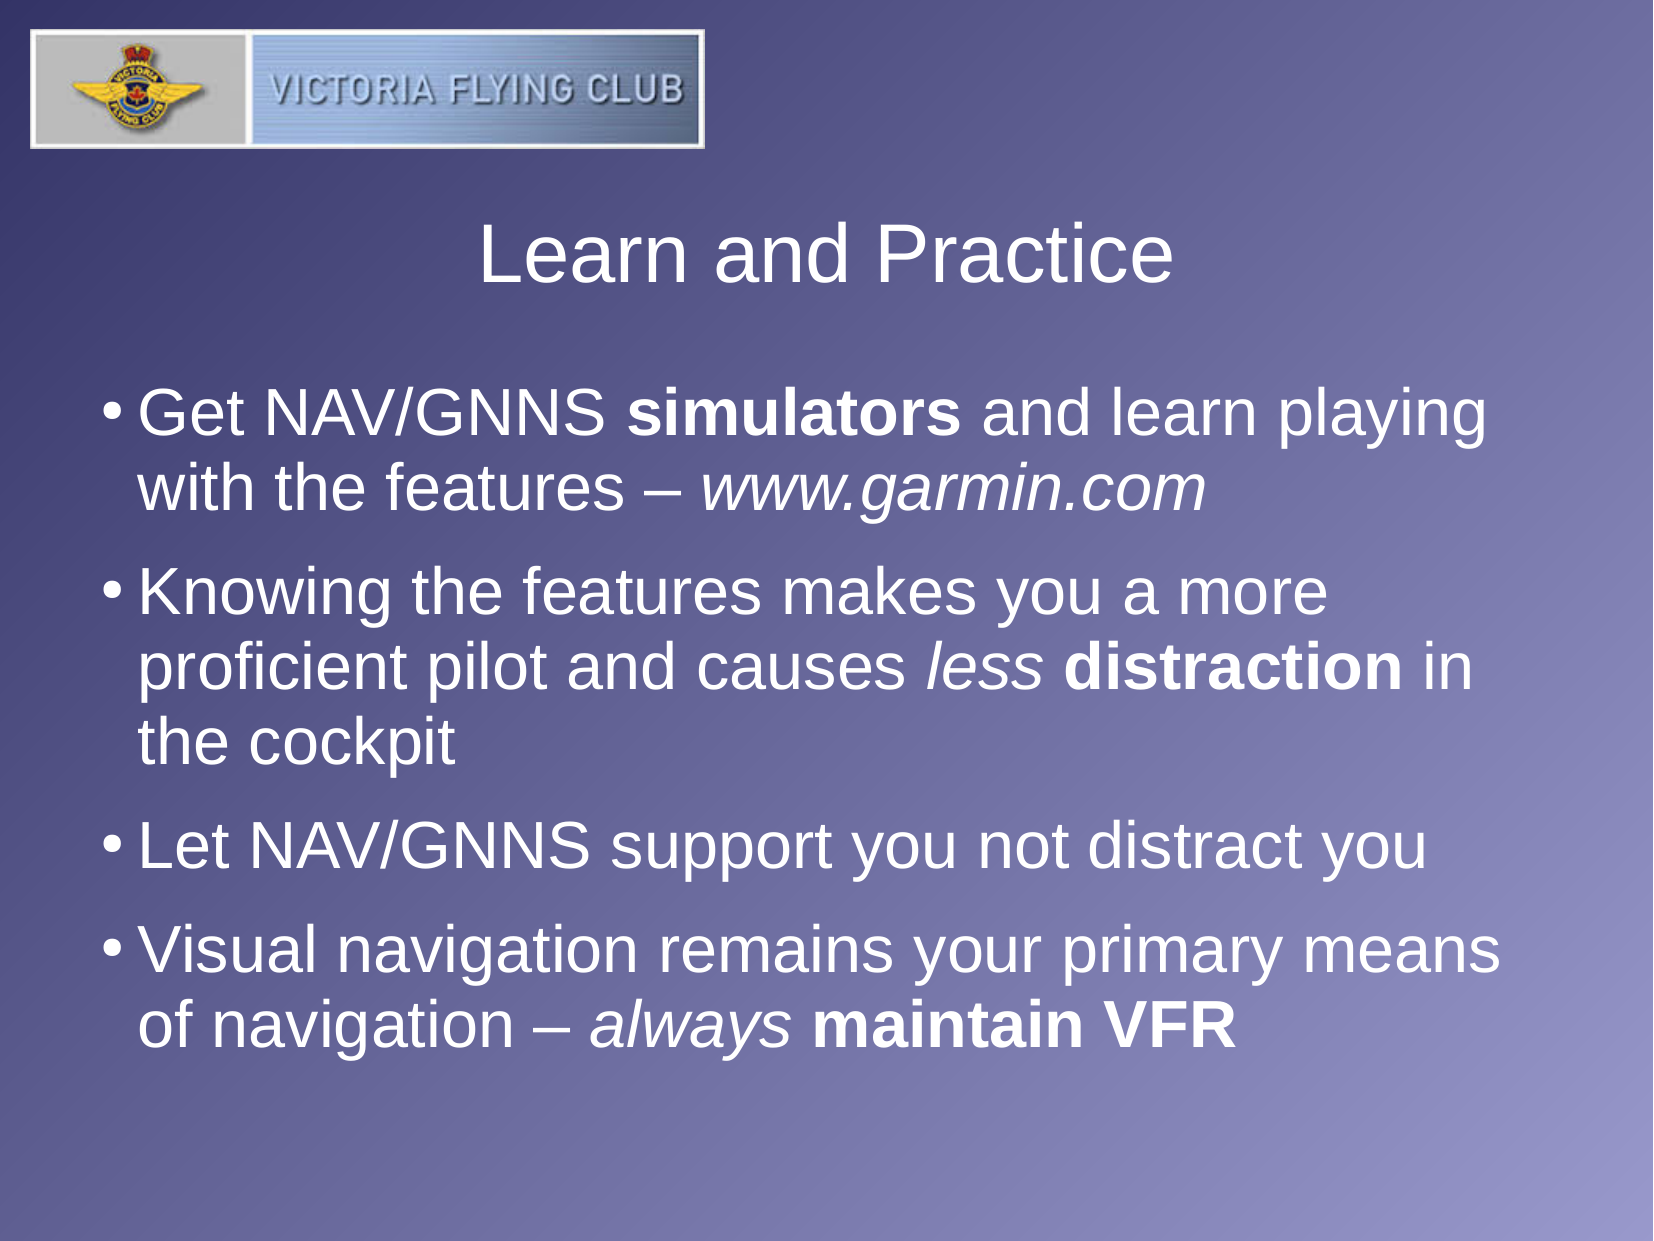

# Learn and Practice
Get NAV/GNNS simulators and learn playing with the features – www.garmin.com
Knowing the features makes you a more proficient pilot and causes less distraction in the cockpit
Let NAV/GNNS support you not distract you
Visual navigation remains your primary means of navigation – always maintain VFR